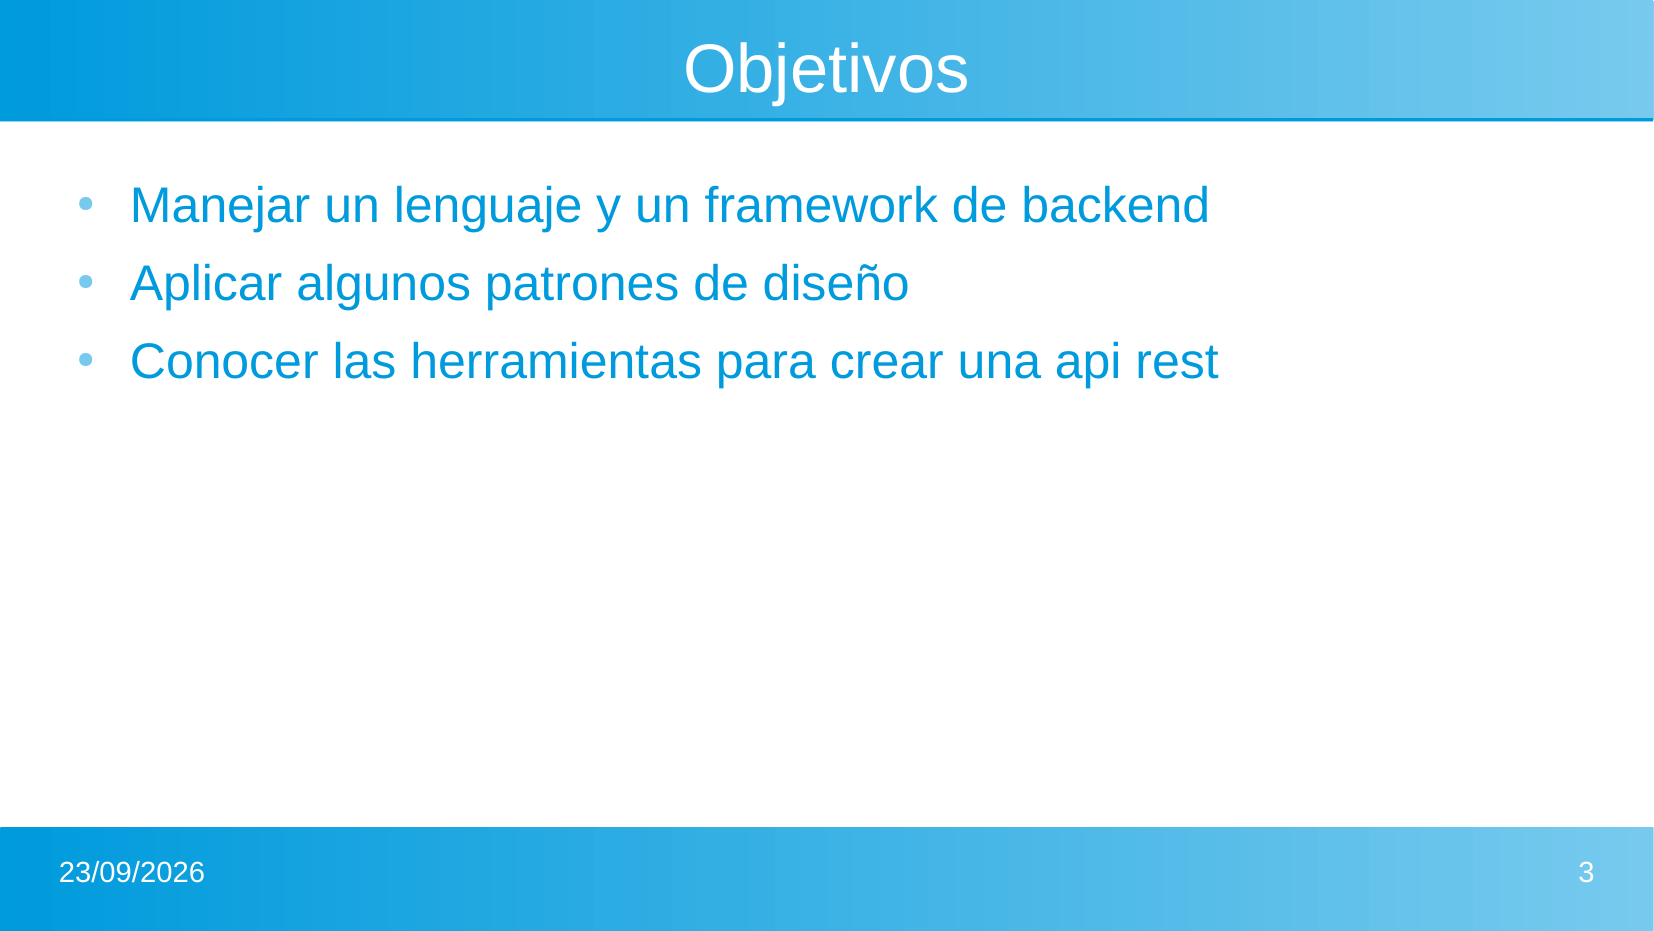

# Objetivos
Manejar un lenguaje y un framework de backend
Aplicar algunos patrones de diseño
Conocer las herramientas para crear una api rest
3